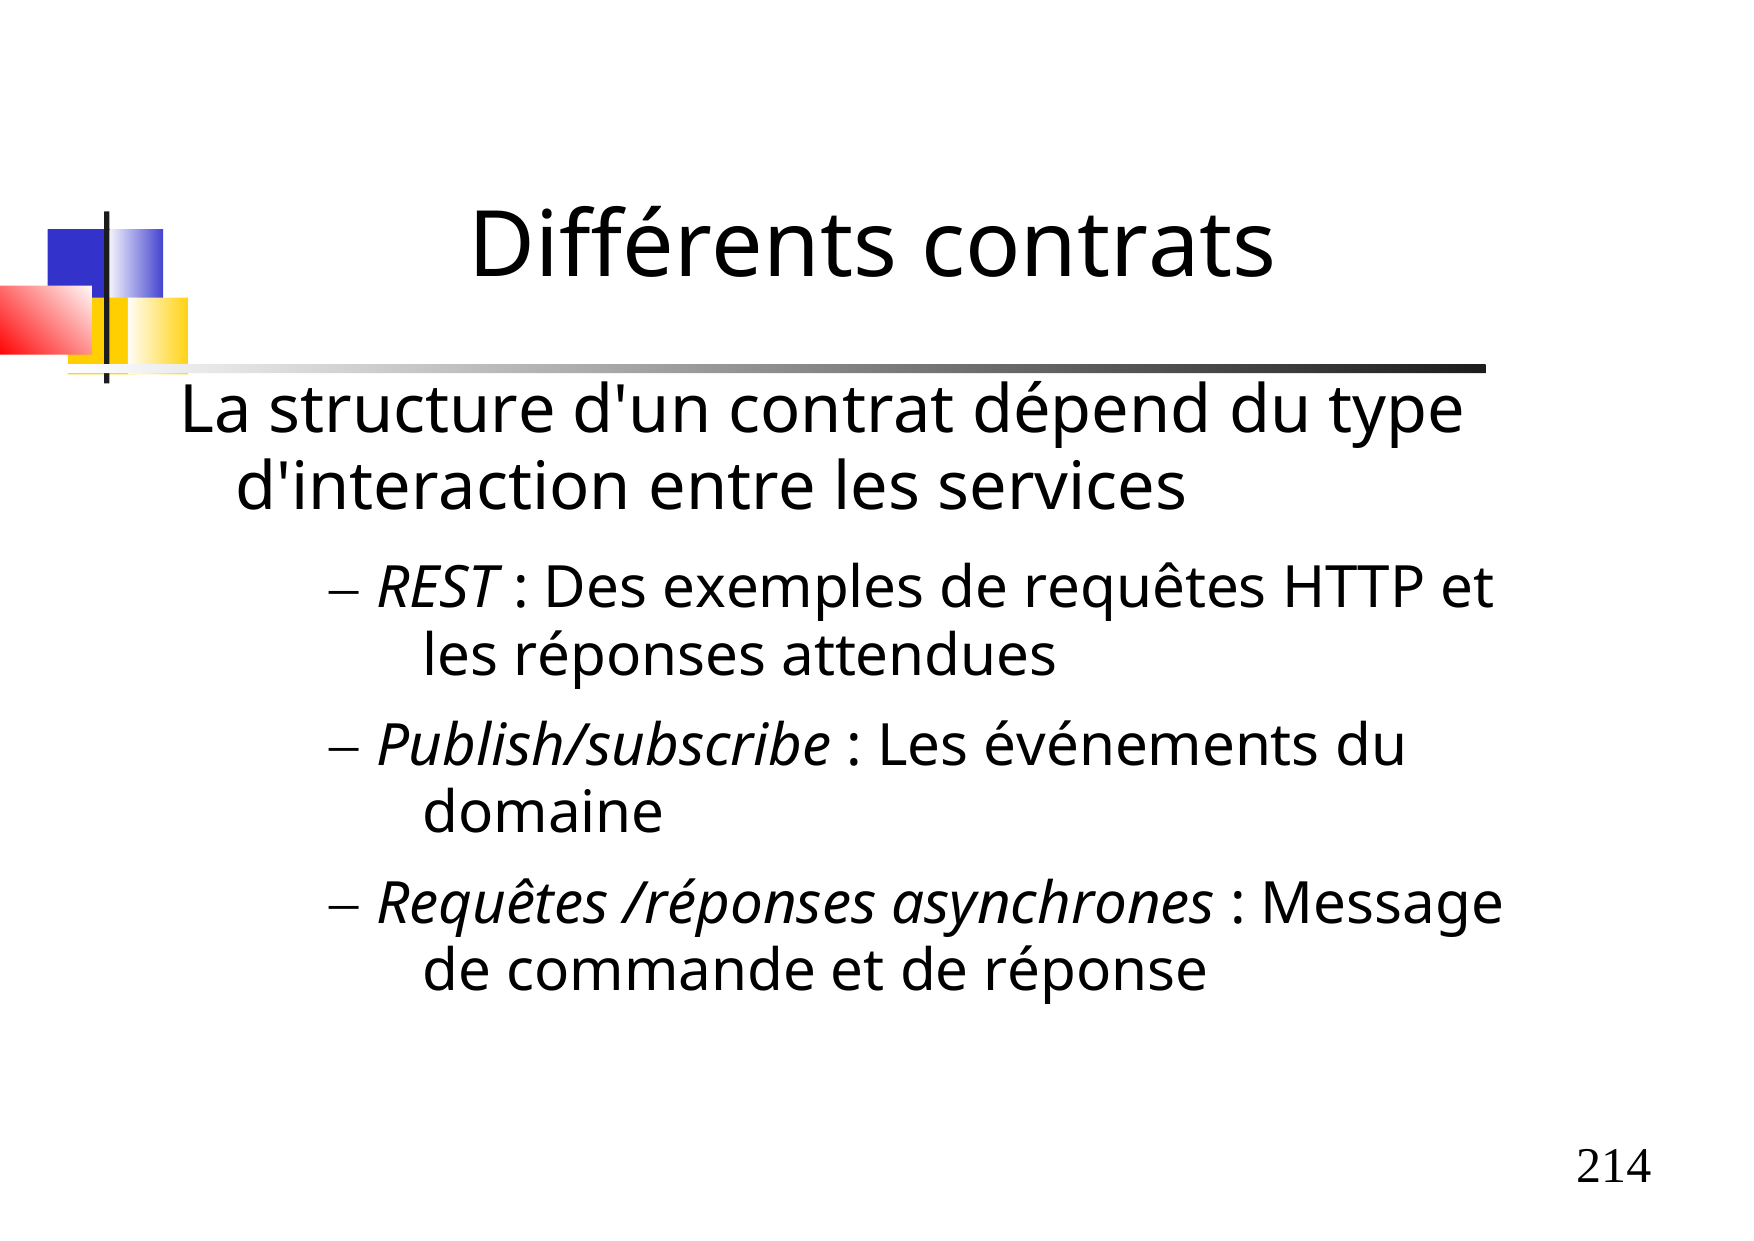

# Différents contrats
La structure d'un contrat dépend du type d'interaction entre les services
REST : Des exemples de requêtes HTTP et les réponses attendues
Publish/subscribe : Les événements du domaine
Requêtes /réponses asynchrones : Message de commande et de réponse